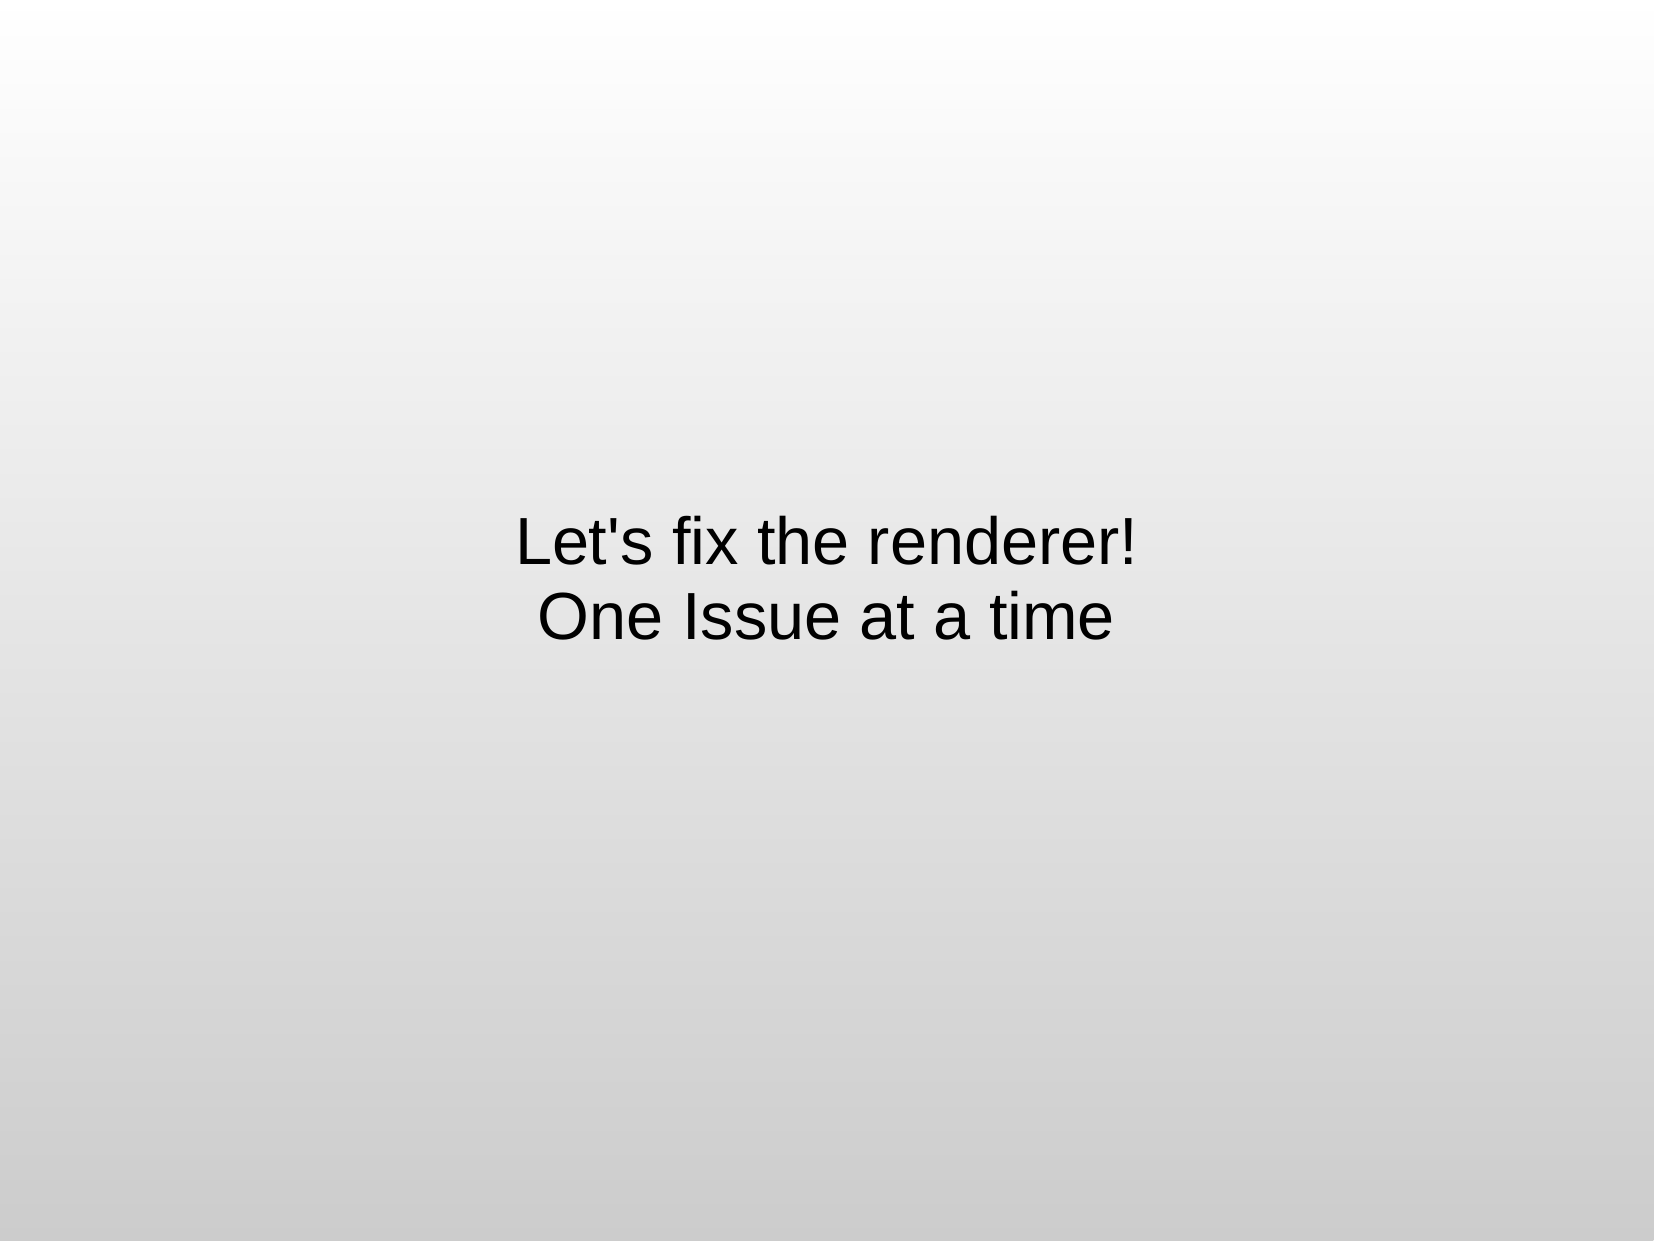

# Let's fix the renderer!
One Issue at a time